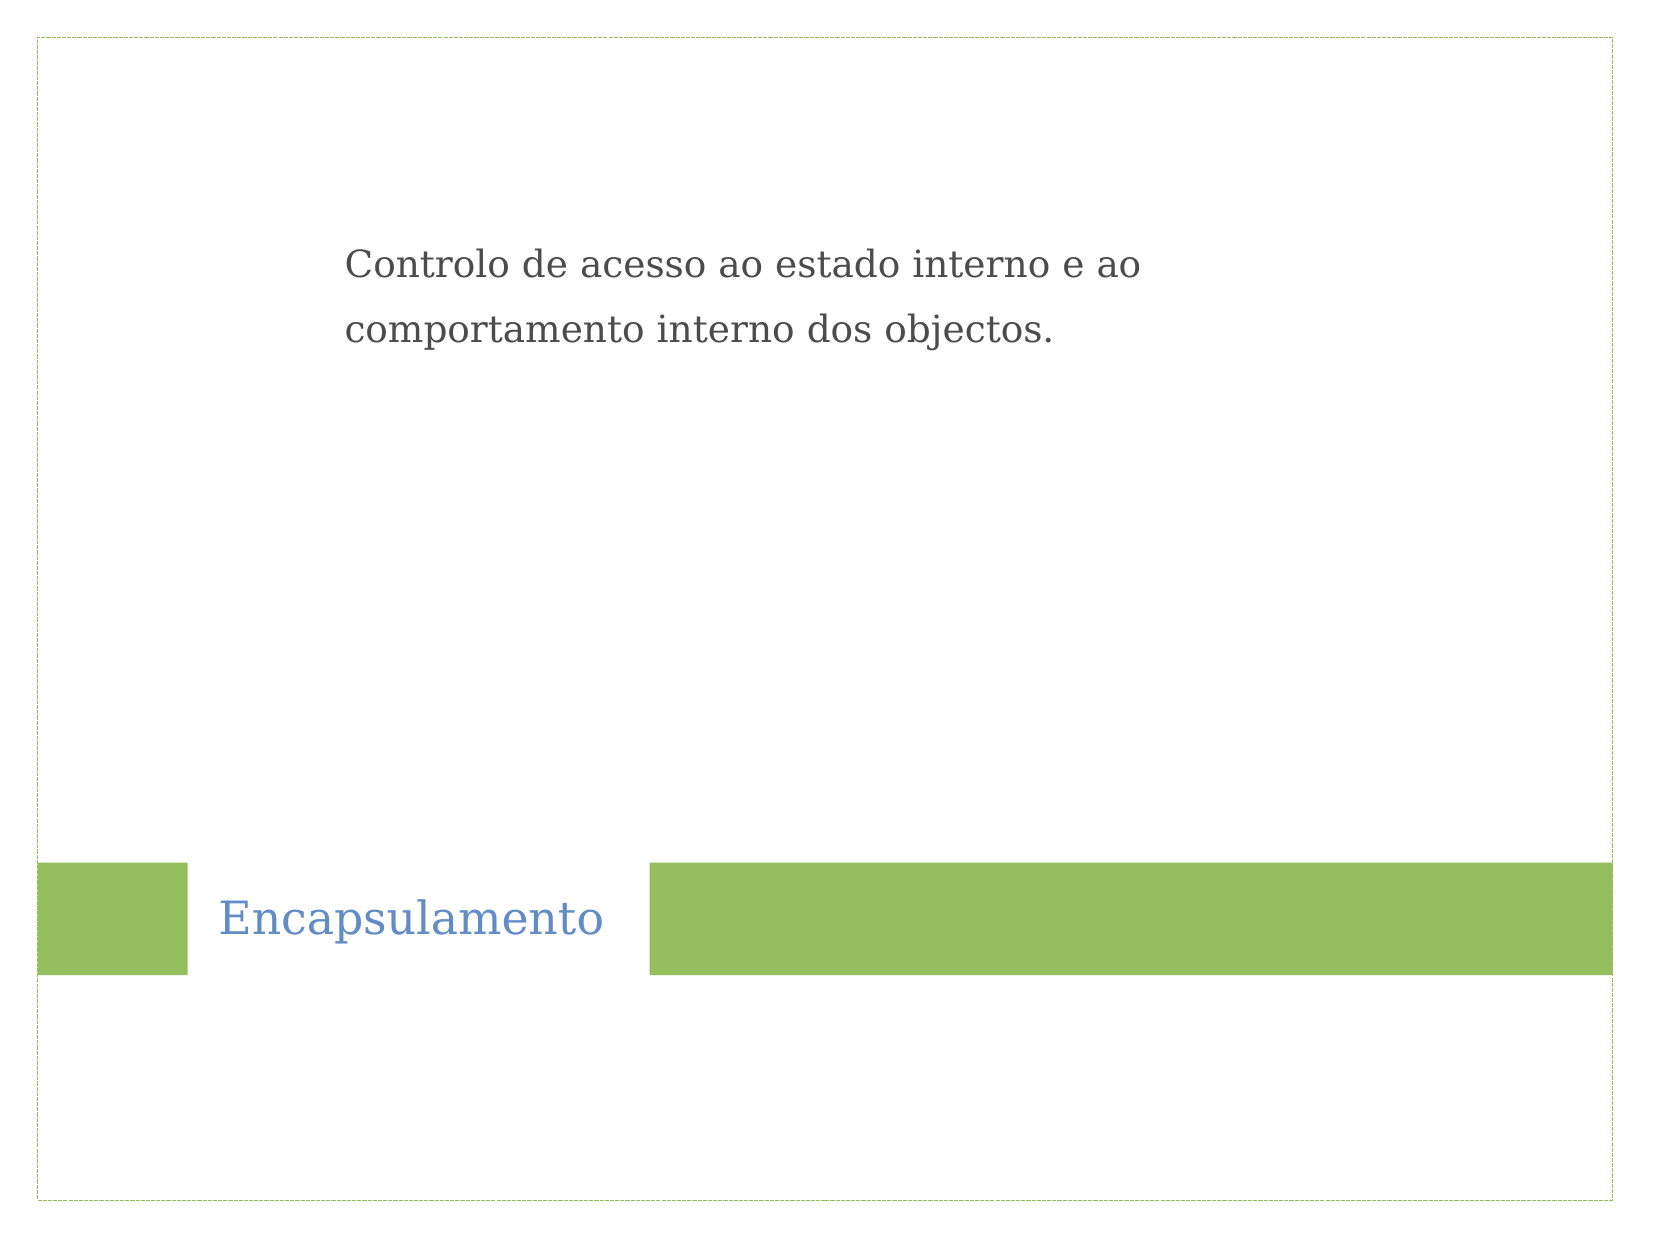

Controlo de acesso ao estado interno e ao comportamento interno dos objectos.
Encapsulamento